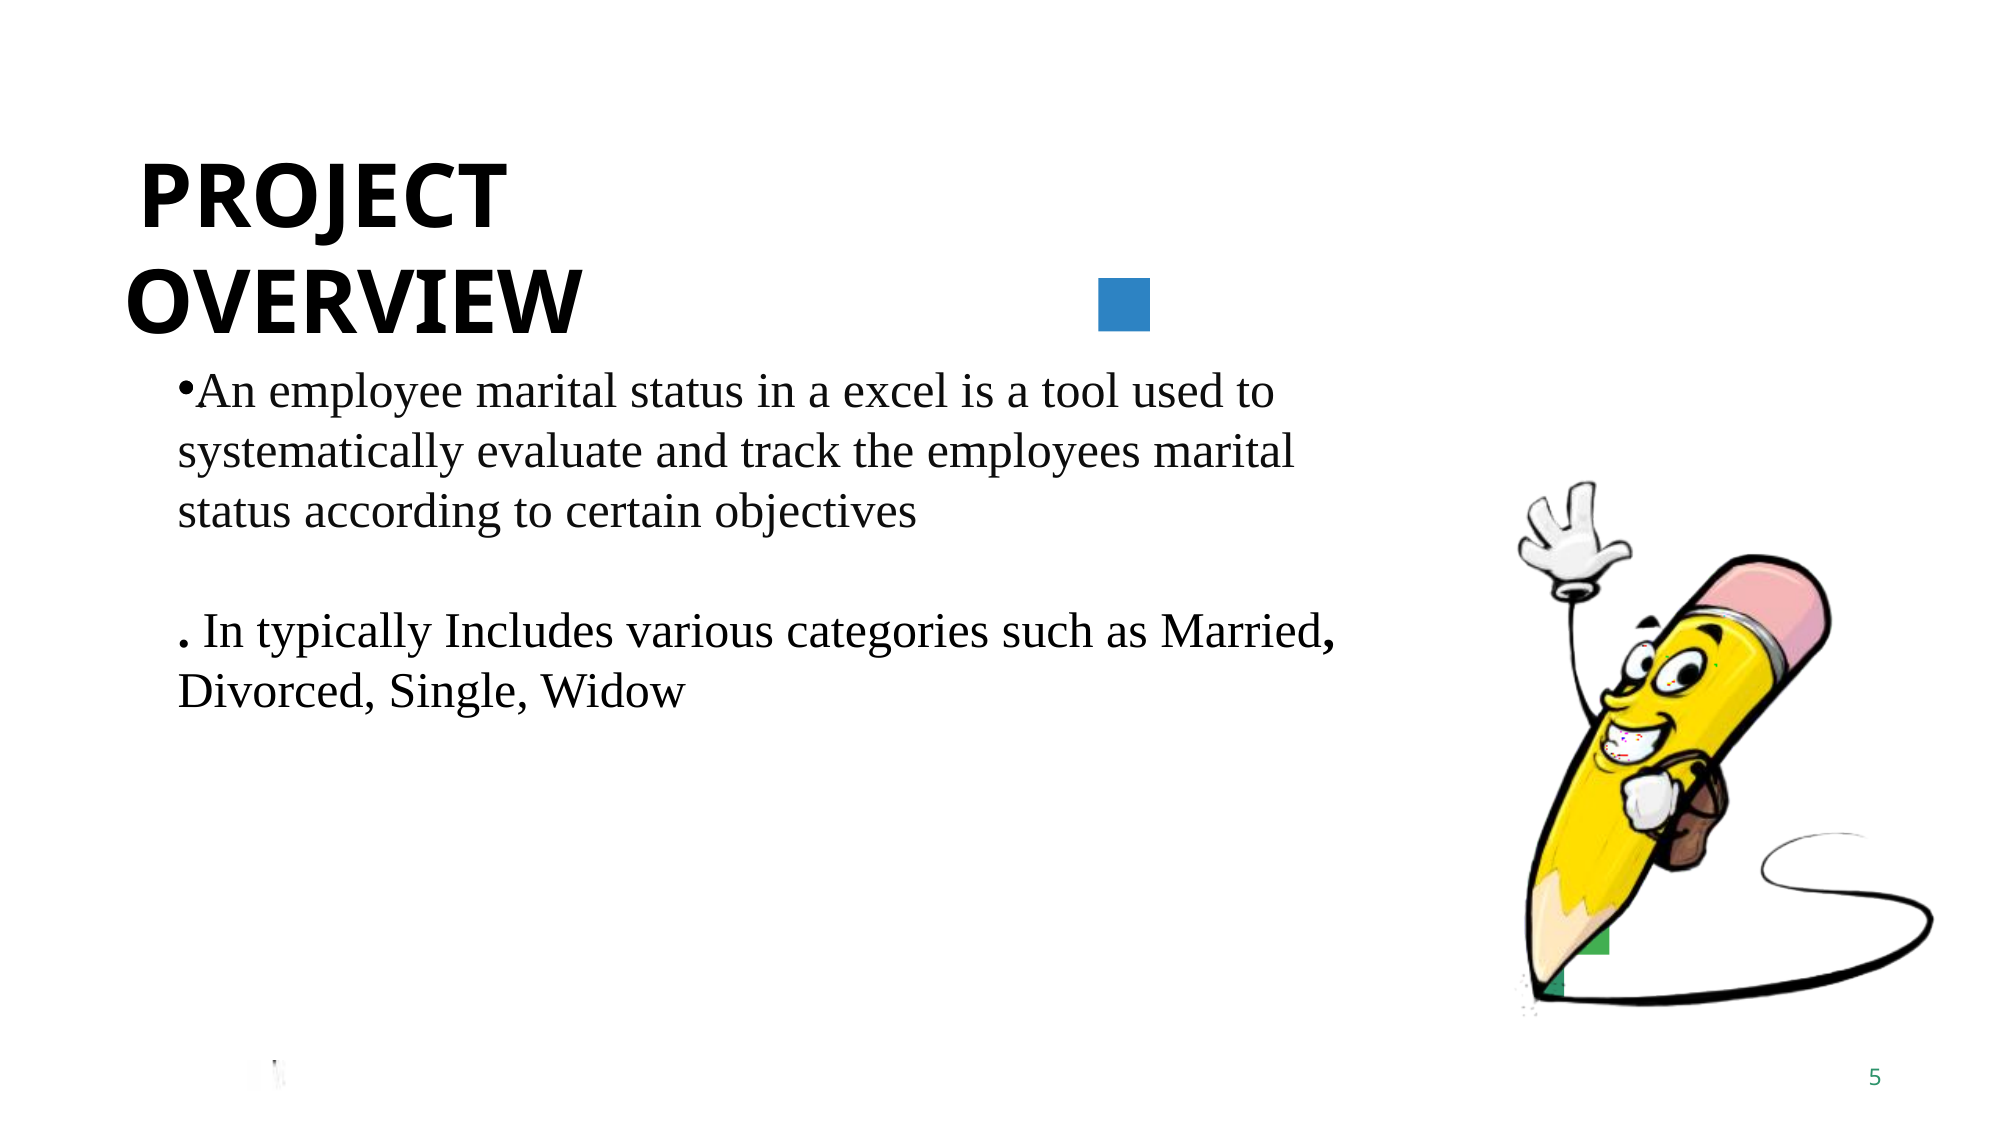

# PROJECT	OVERVIEW
.
An employee marital status in a excel is a tool used to systematically evaluate and track the employees marital status according to certain objectives
. In typically Includes various categories such as Married,
Divorced, Single, Widow